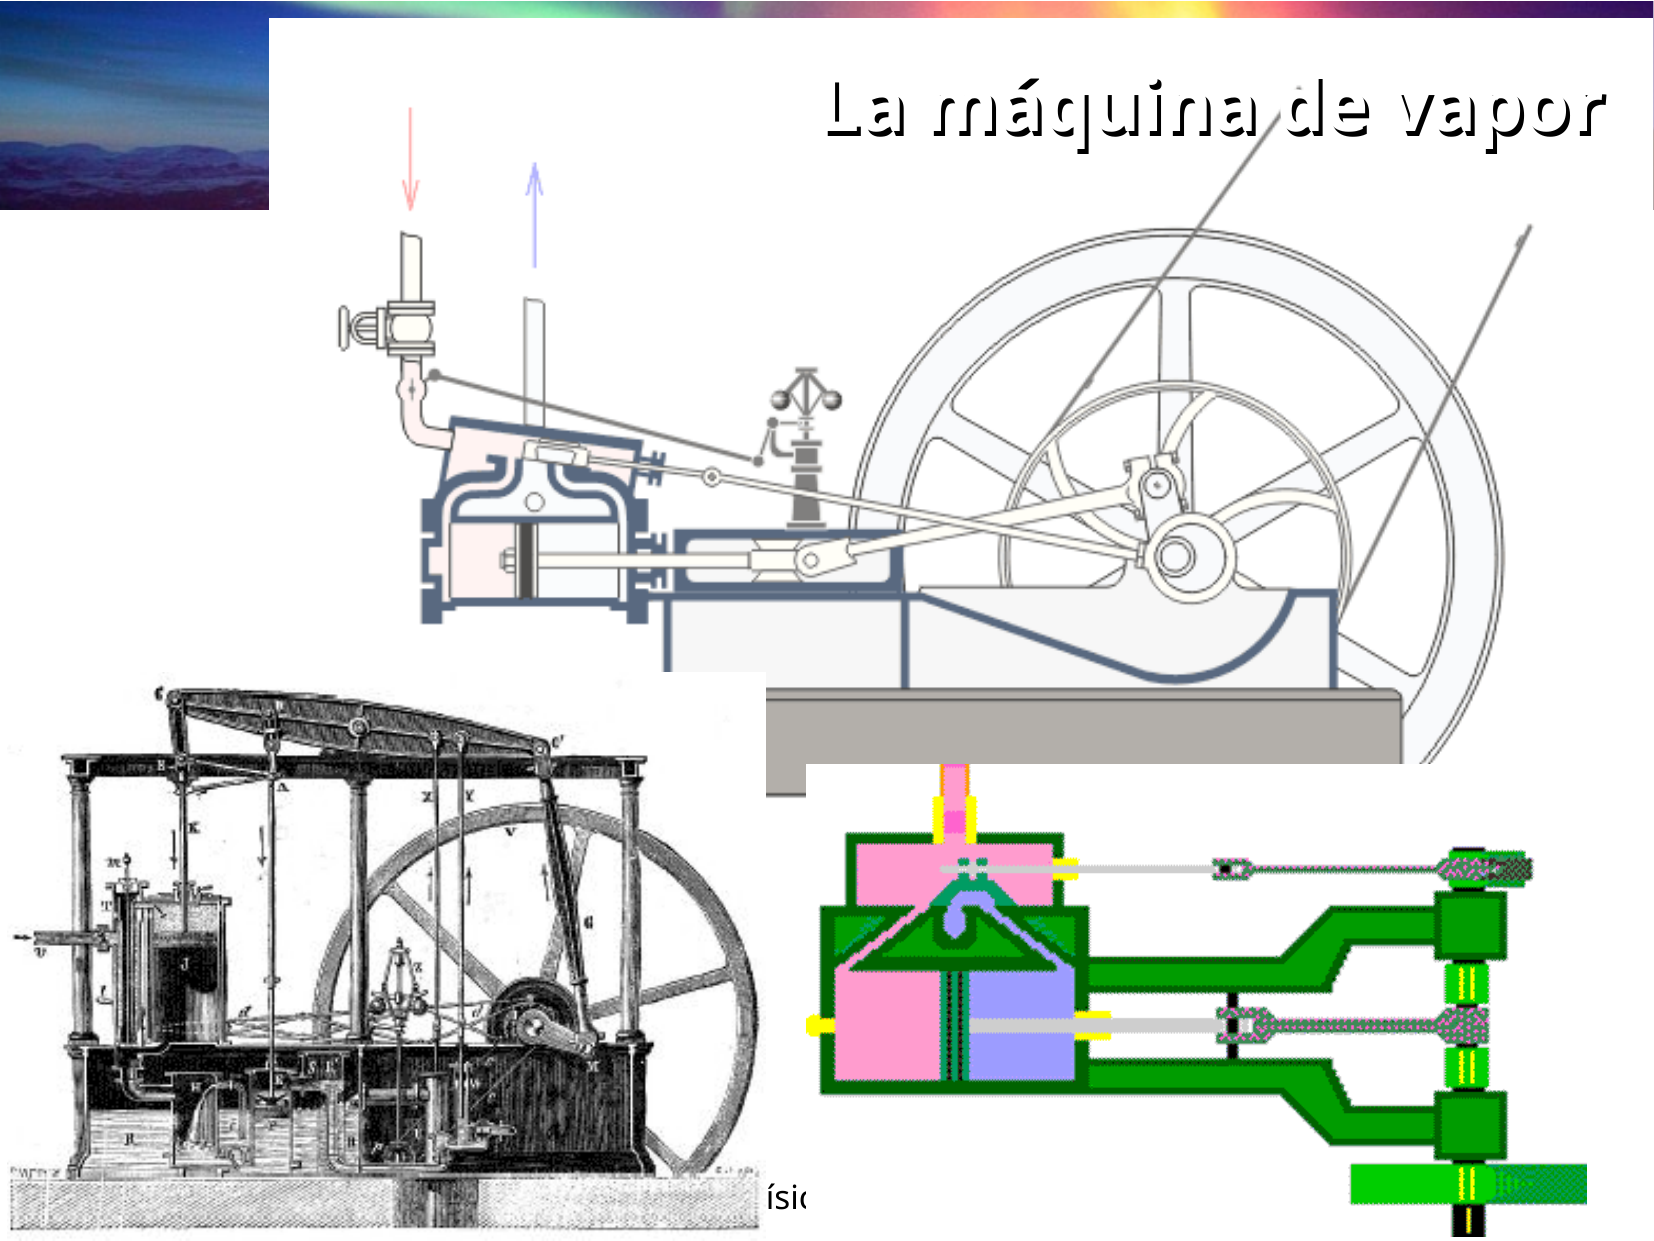

# La máquina de vapor
Física IIIB
8